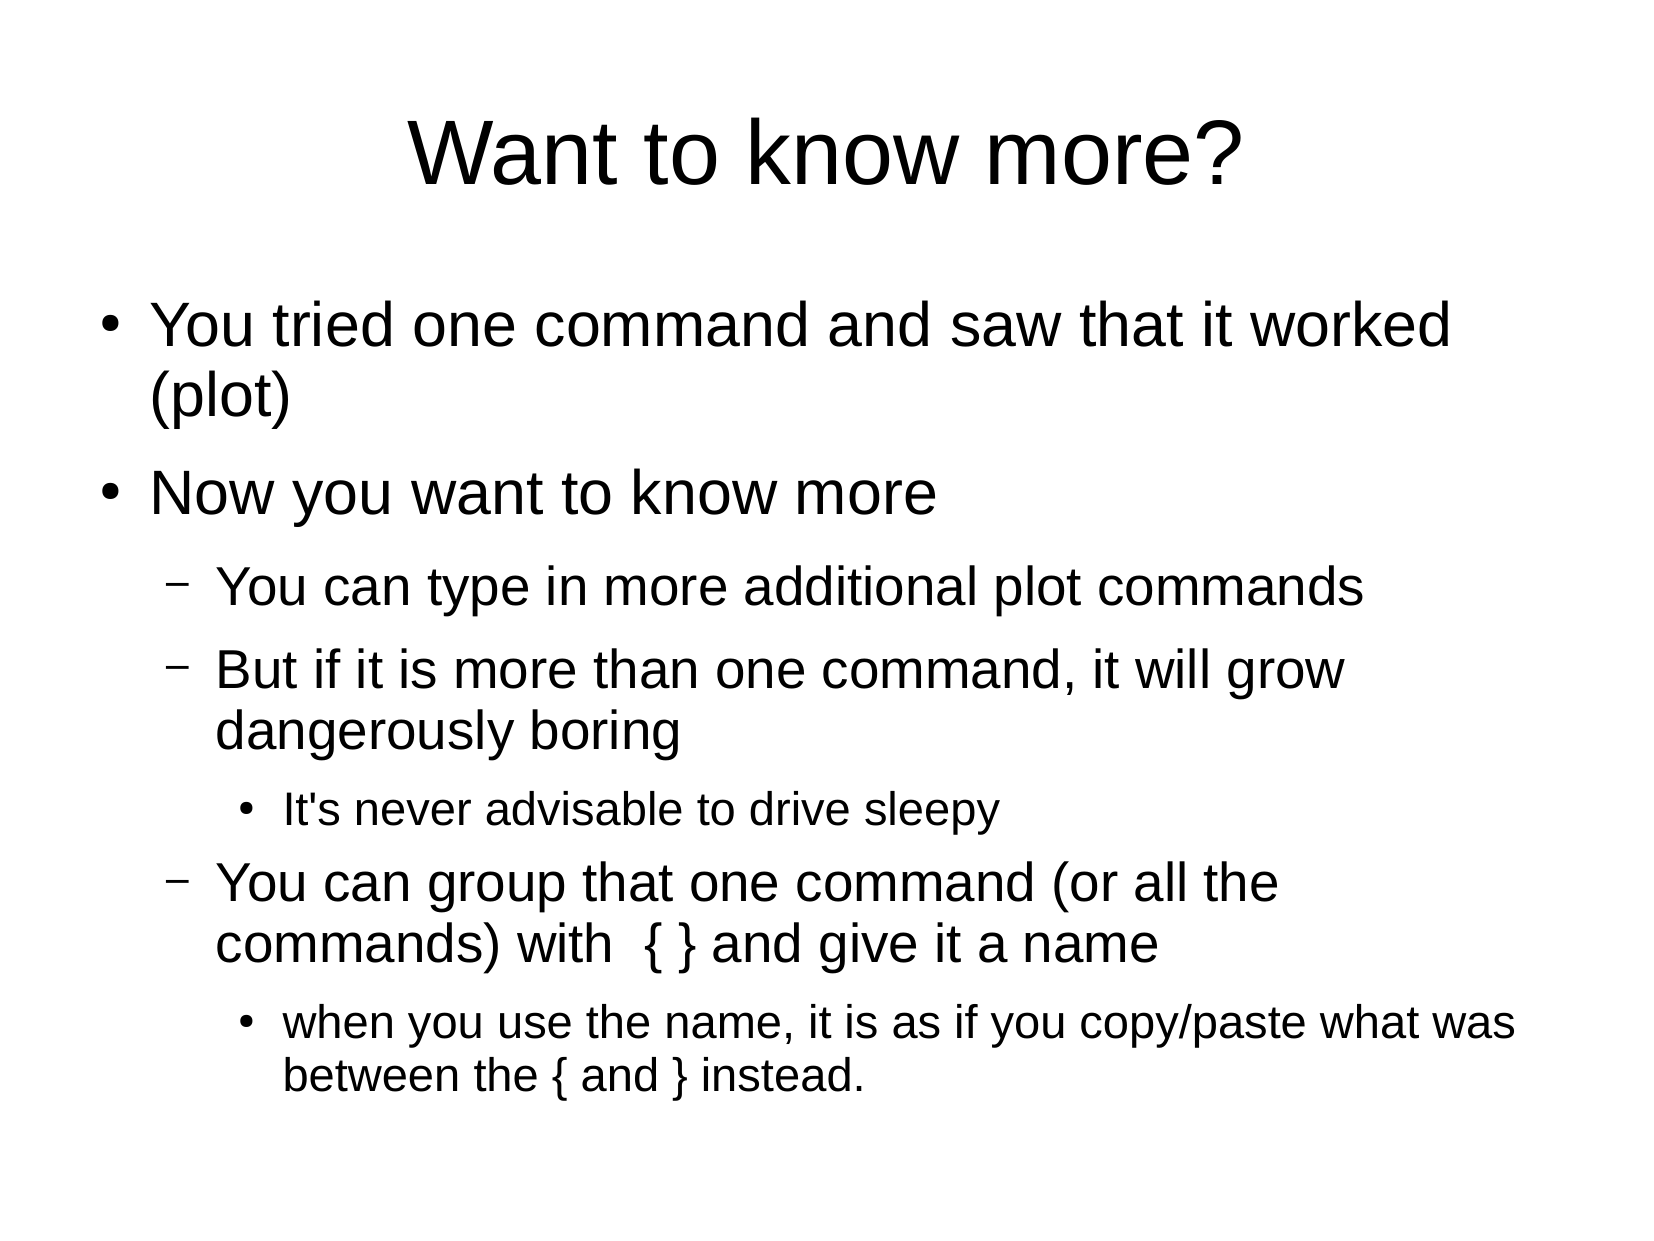

# Want to know more?
You tried one command and saw that it worked (plot)
Now you want to know more
You can type in more additional plot commands
But if it is more than one command, it will grow dangerously boring
It's never advisable to drive sleepy
You can group that one command (or all the commands) with { } and give it a name
when you use the name, it is as if you copy/paste what was between the { and } instead.